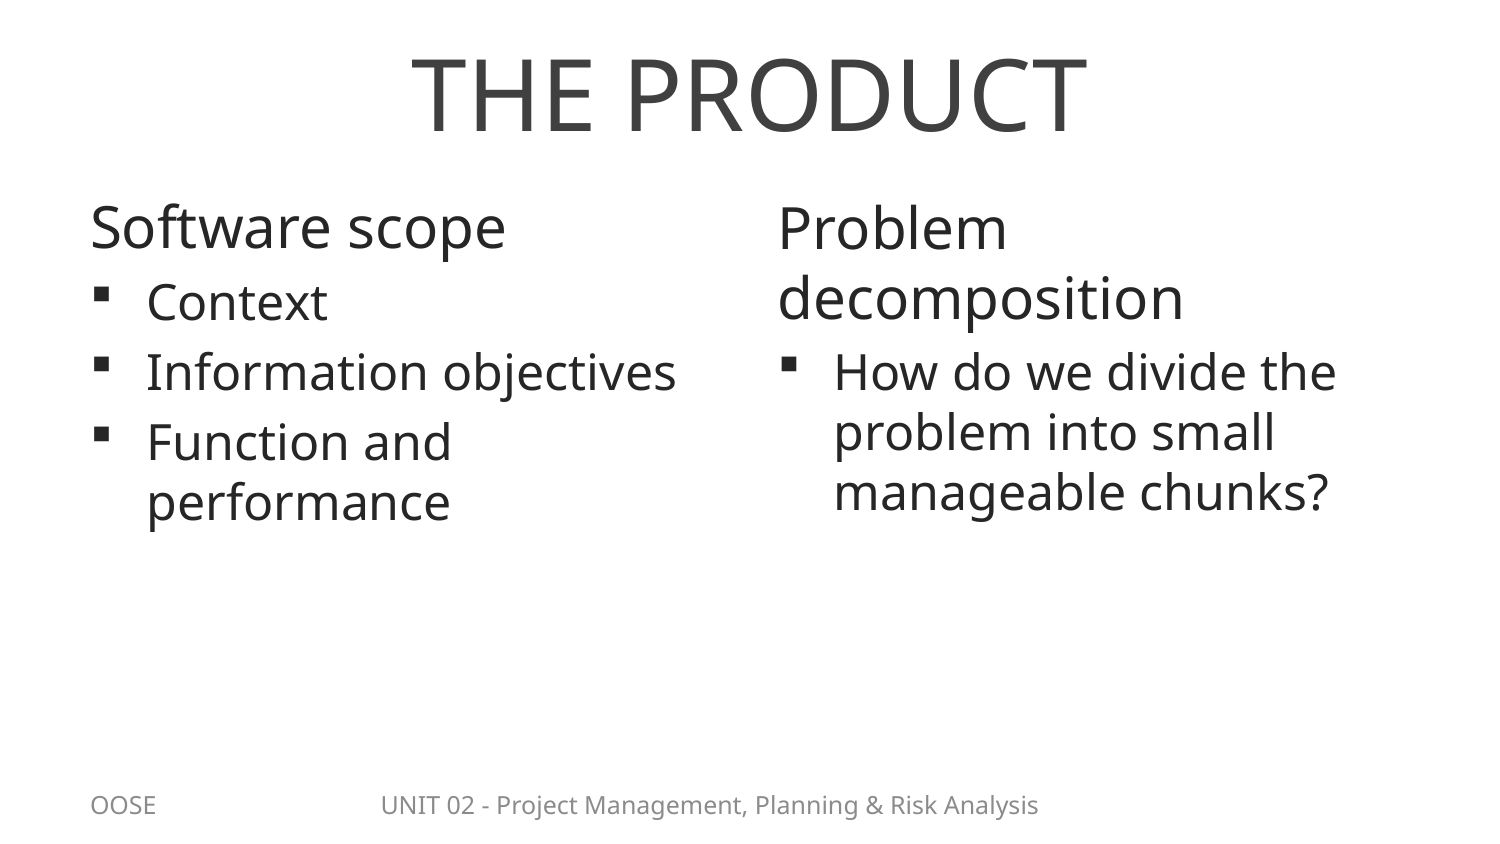

# The product
Software scope
Context
Information objectives
Function and performance
Problem decomposition
How do we divide the problem into small manageable chunks?
OOSE
UNIT 02 - Project Management, Planning & Risk Analysis